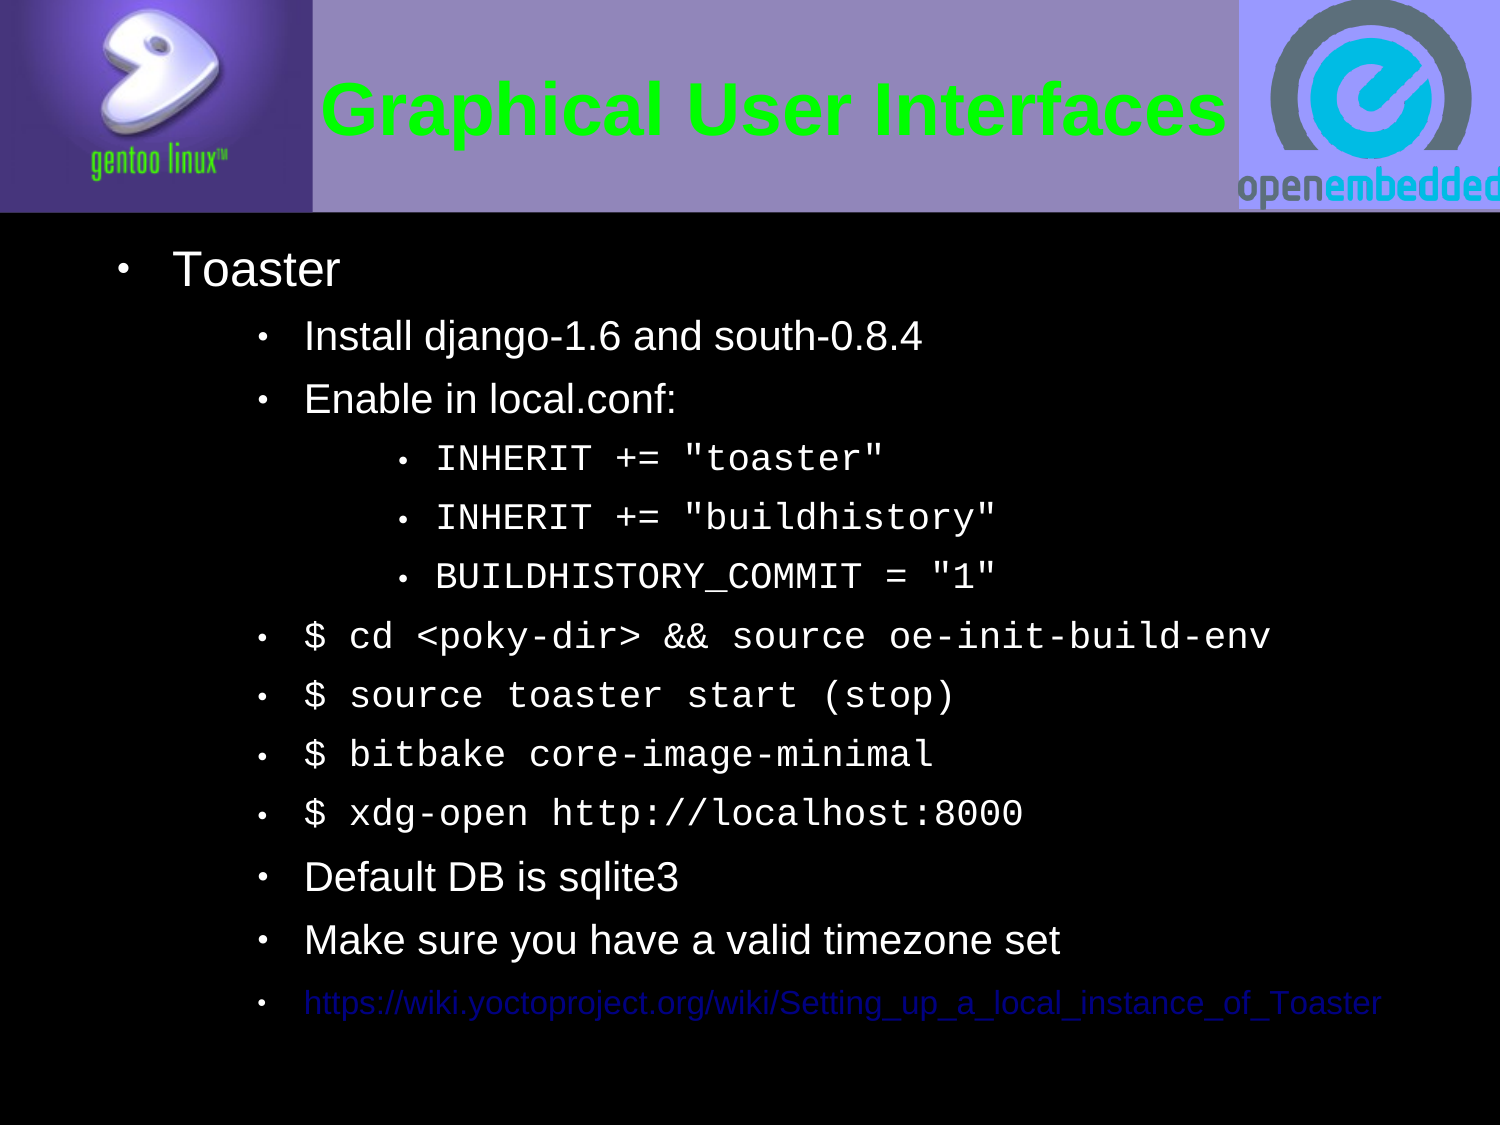

# Graphical User Interfaces
Toaster
Install django-1.6 and south-0.8.4
Enable in local.conf:
INHERIT += "toaster"
INHERIT += "buildhistory"
BUILDHISTORY_COMMIT = "1"
$ cd <poky-dir> && source oe-init-build-env
$ source toaster start (stop)
$ bitbake core-image-minimal
$ xdg-open http://localhost:8000
Default DB is sqlite3
Make sure you have a valid timezone set
https://wiki.yoctoproject.org/wiki/Setting_up_a_local_instance_of_Toaster